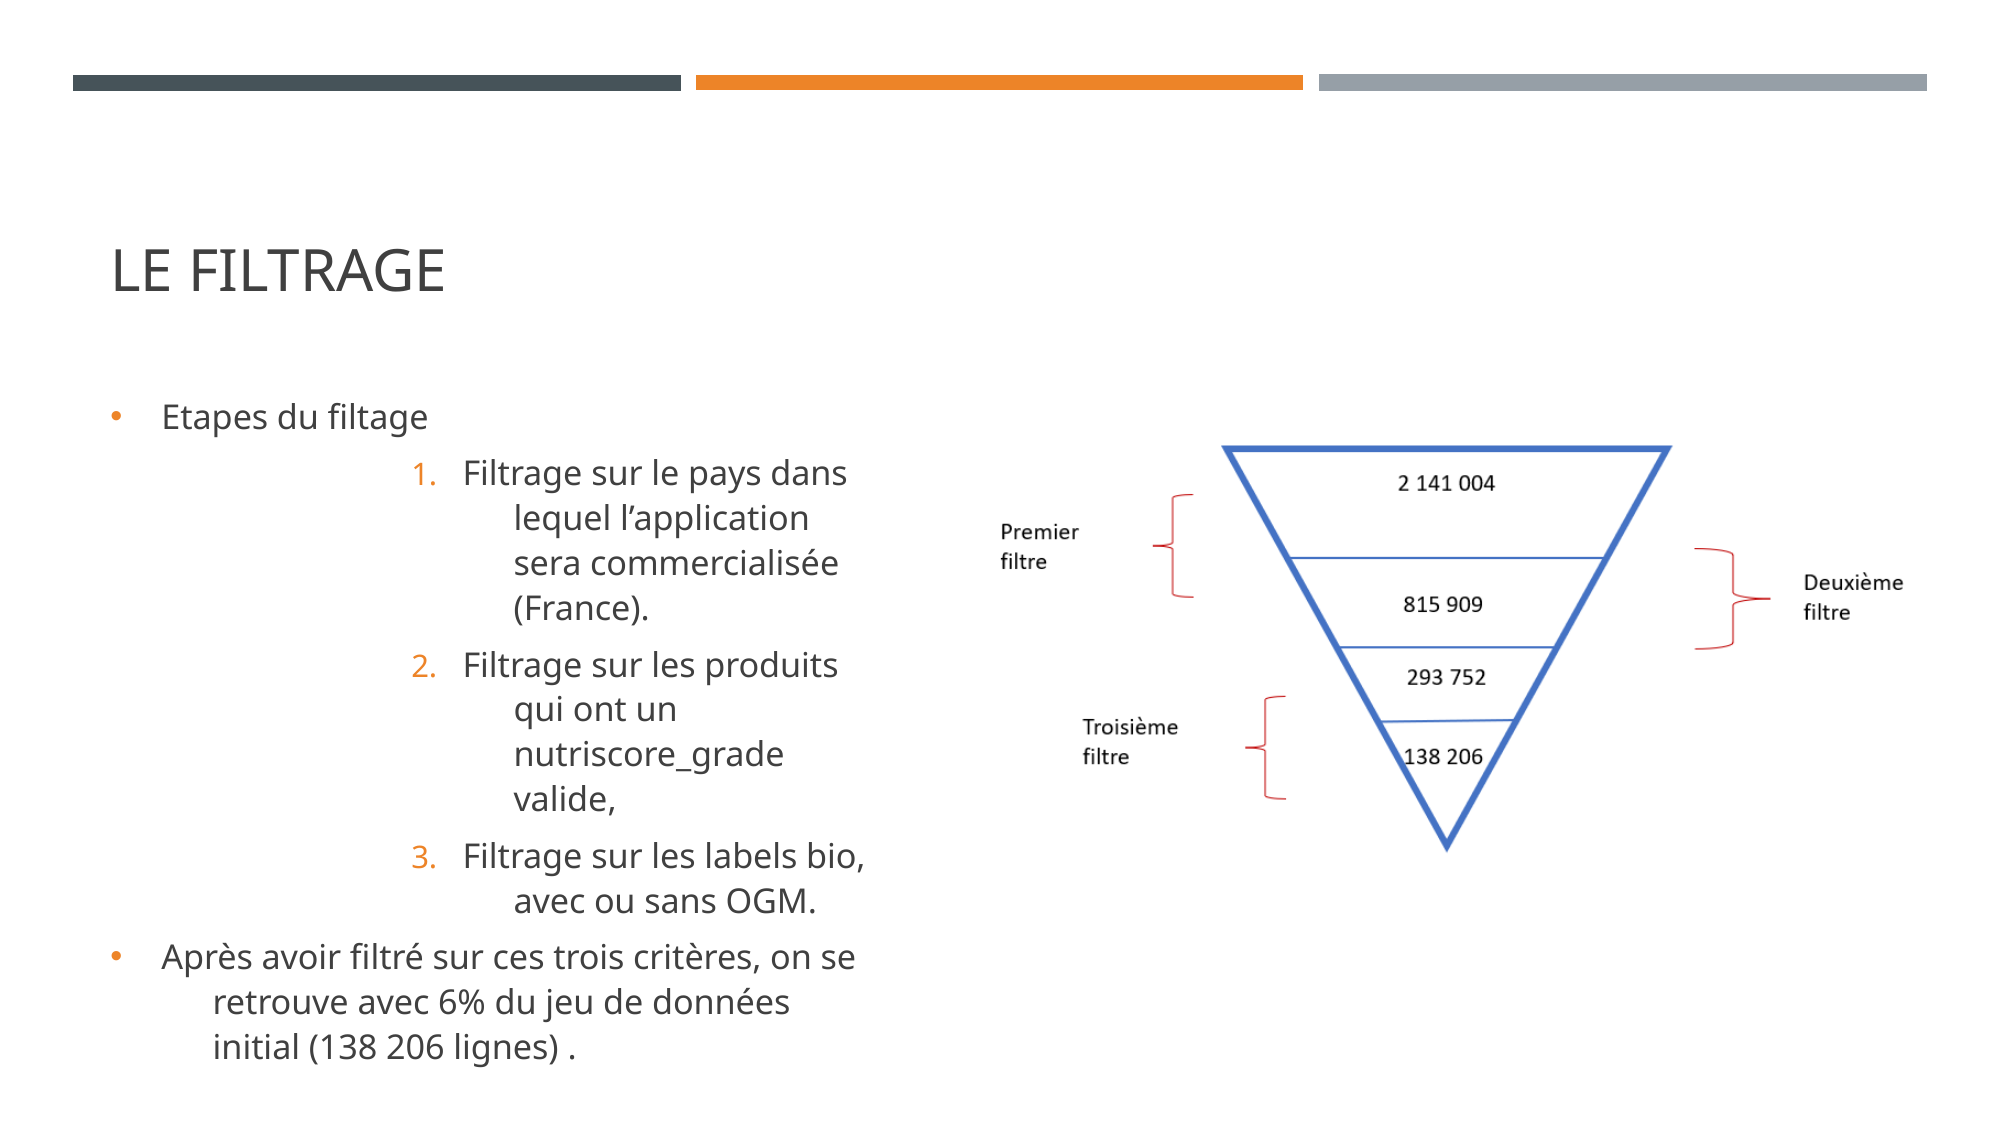

# Le filtrage
Etapes du filtage
Filtrage sur le pays dans lequel l’application sera commercialisée (France).
Filtrage sur les produits qui ont un nutriscore_grade valide,
Filtrage sur les labels bio, avec ou sans OGM.
Après avoir filtré sur ces trois critères, on se retrouve avec 6% du jeu de données initial (138 206 lignes) .